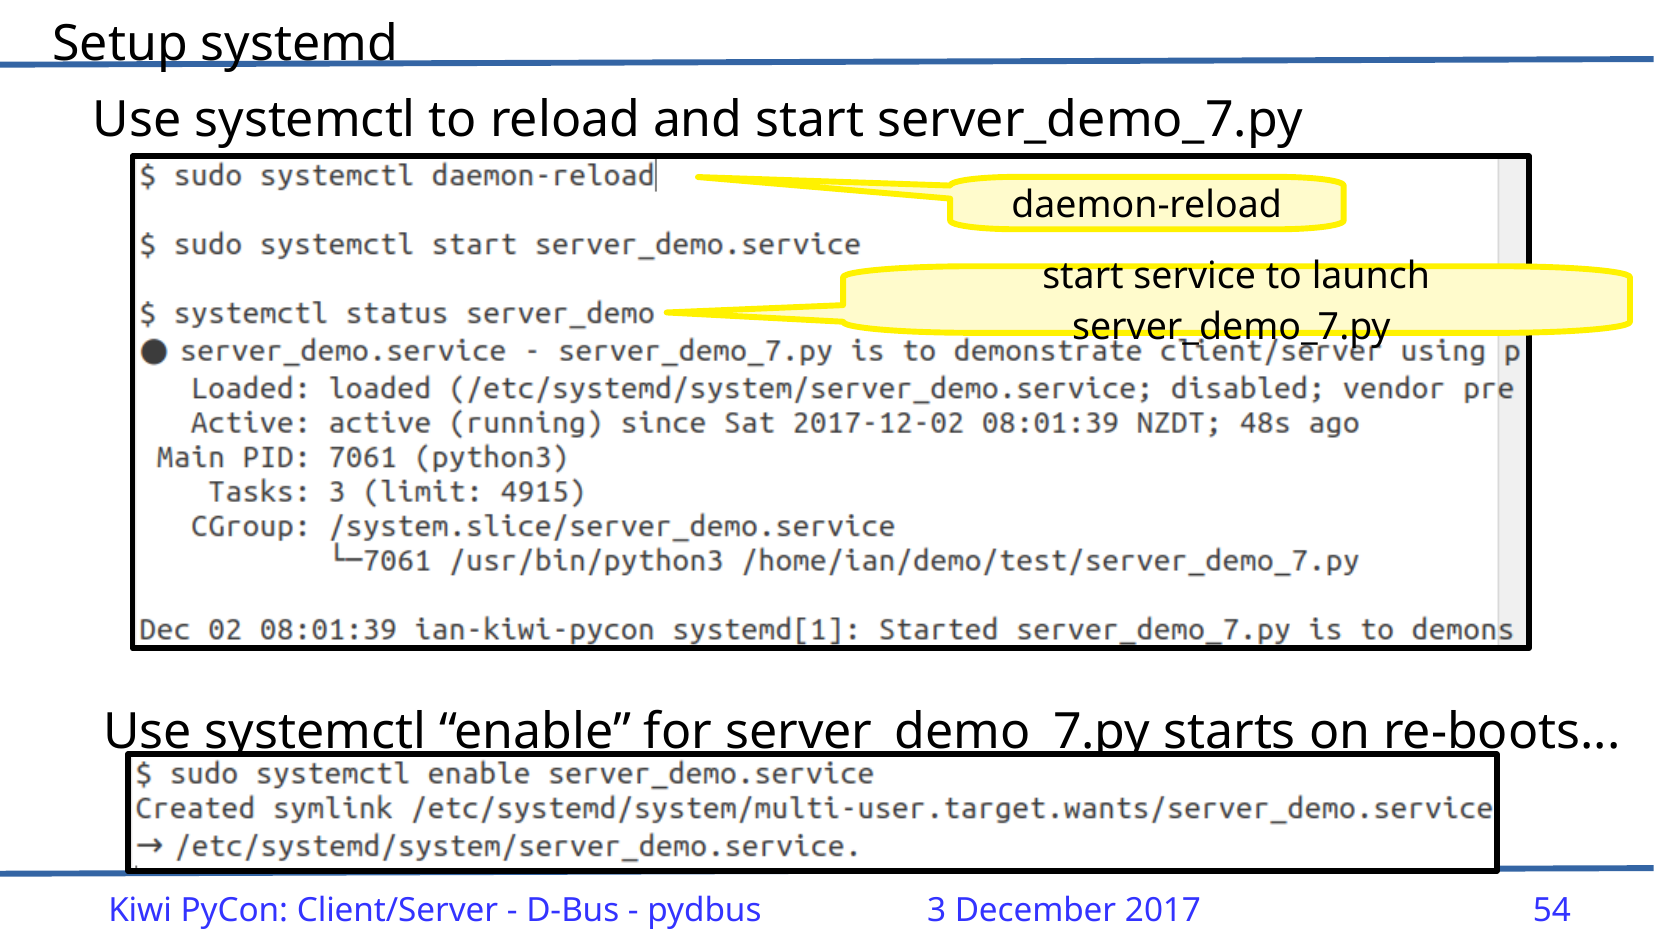

Setup systemd
Use systemctl to reload and start server_demo_7.py
daemon-reload
start service to launch server_demo_7.py
Use systemctl “enable” for server_demo_7.py starts on re-boots...
Kiwi PyCon: Client/Server - D-Bus - pydbus
3 December 2017
54